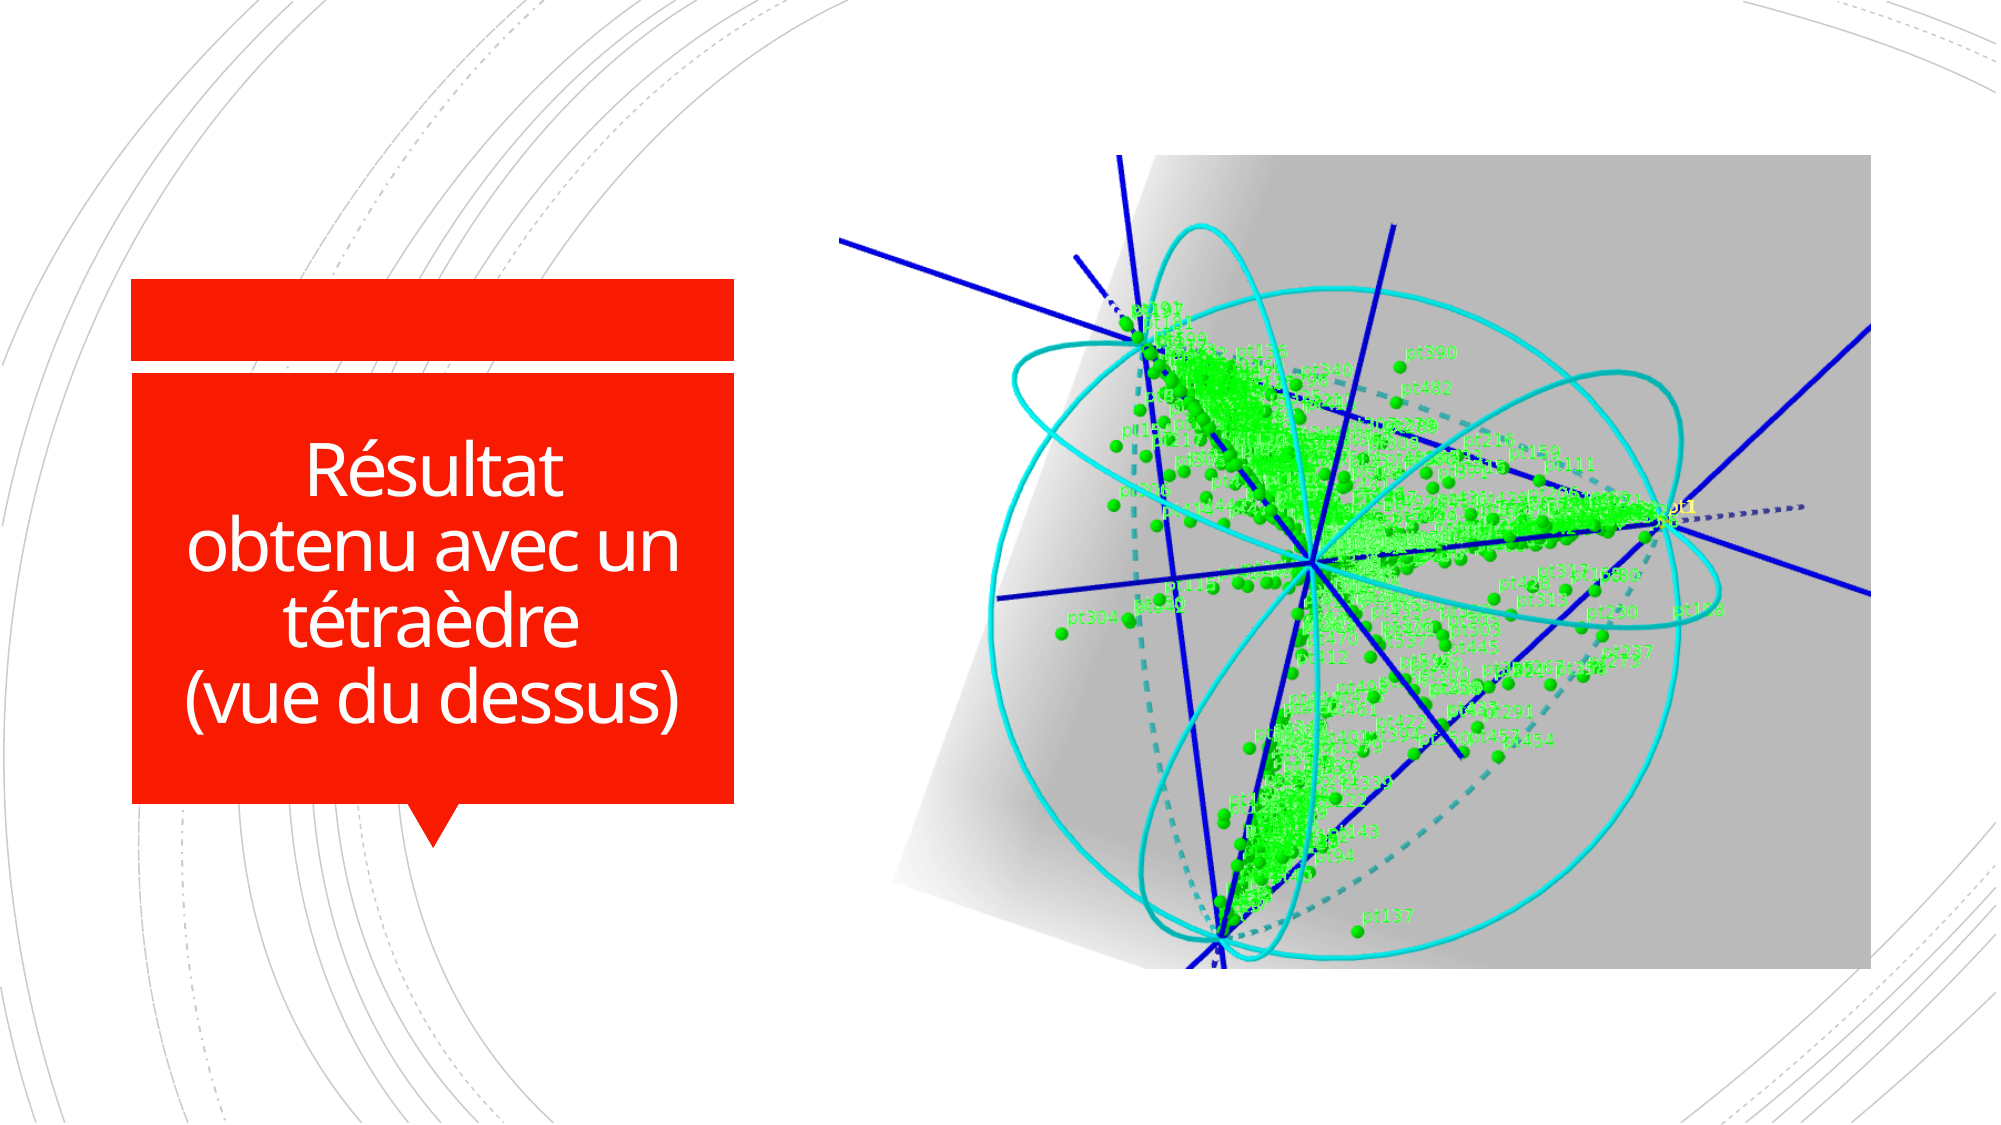

# Résultat obtenu avec un tétraèdre (vue du dessus)